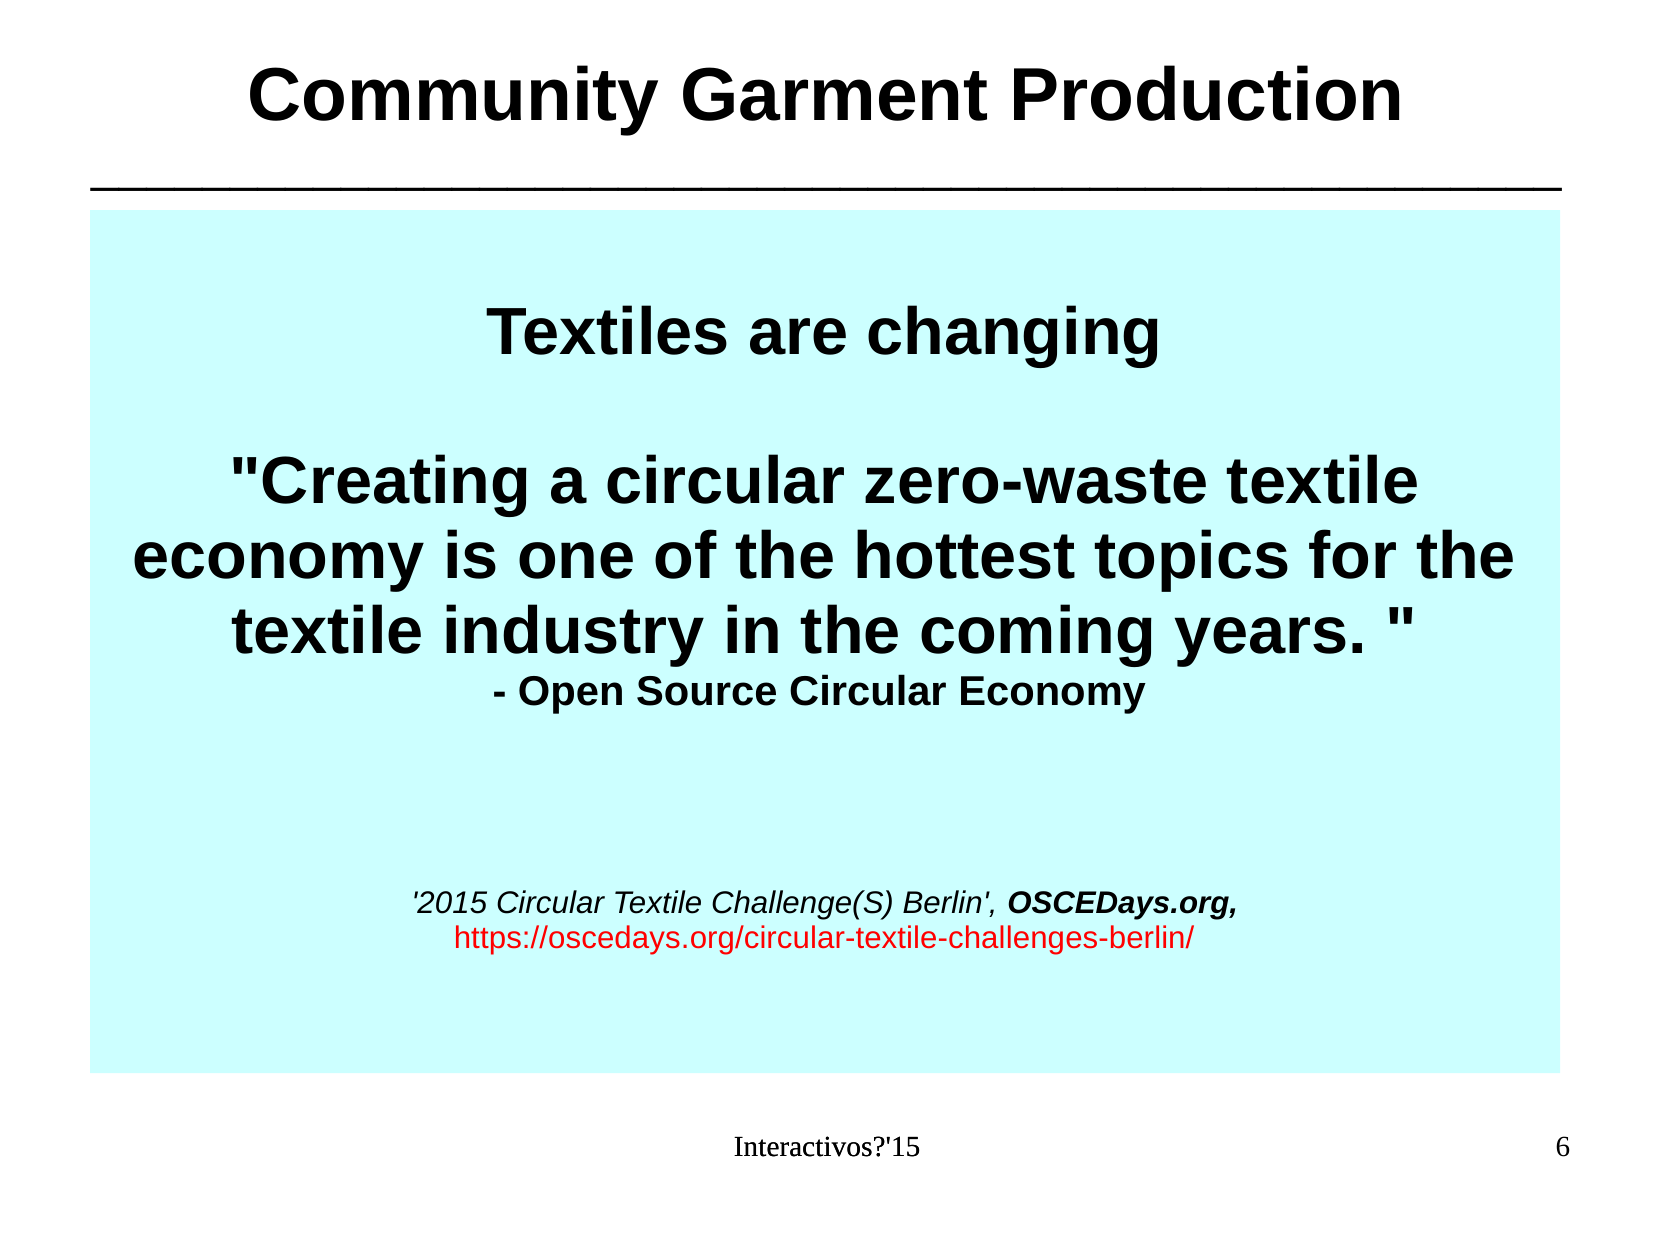

Community Garment Production
_____________________________________________________
# Textiles are changing
"Creating a circular zero-waste textile economy is one of the hottest topics for the textile industry in the coming years. "
- Open Source Circular Economy
'2015 Circular Textile Challenge(S) Berlin', OSCEDays.org,
https://oscedays.org/circular-textile-challenges-berlin/